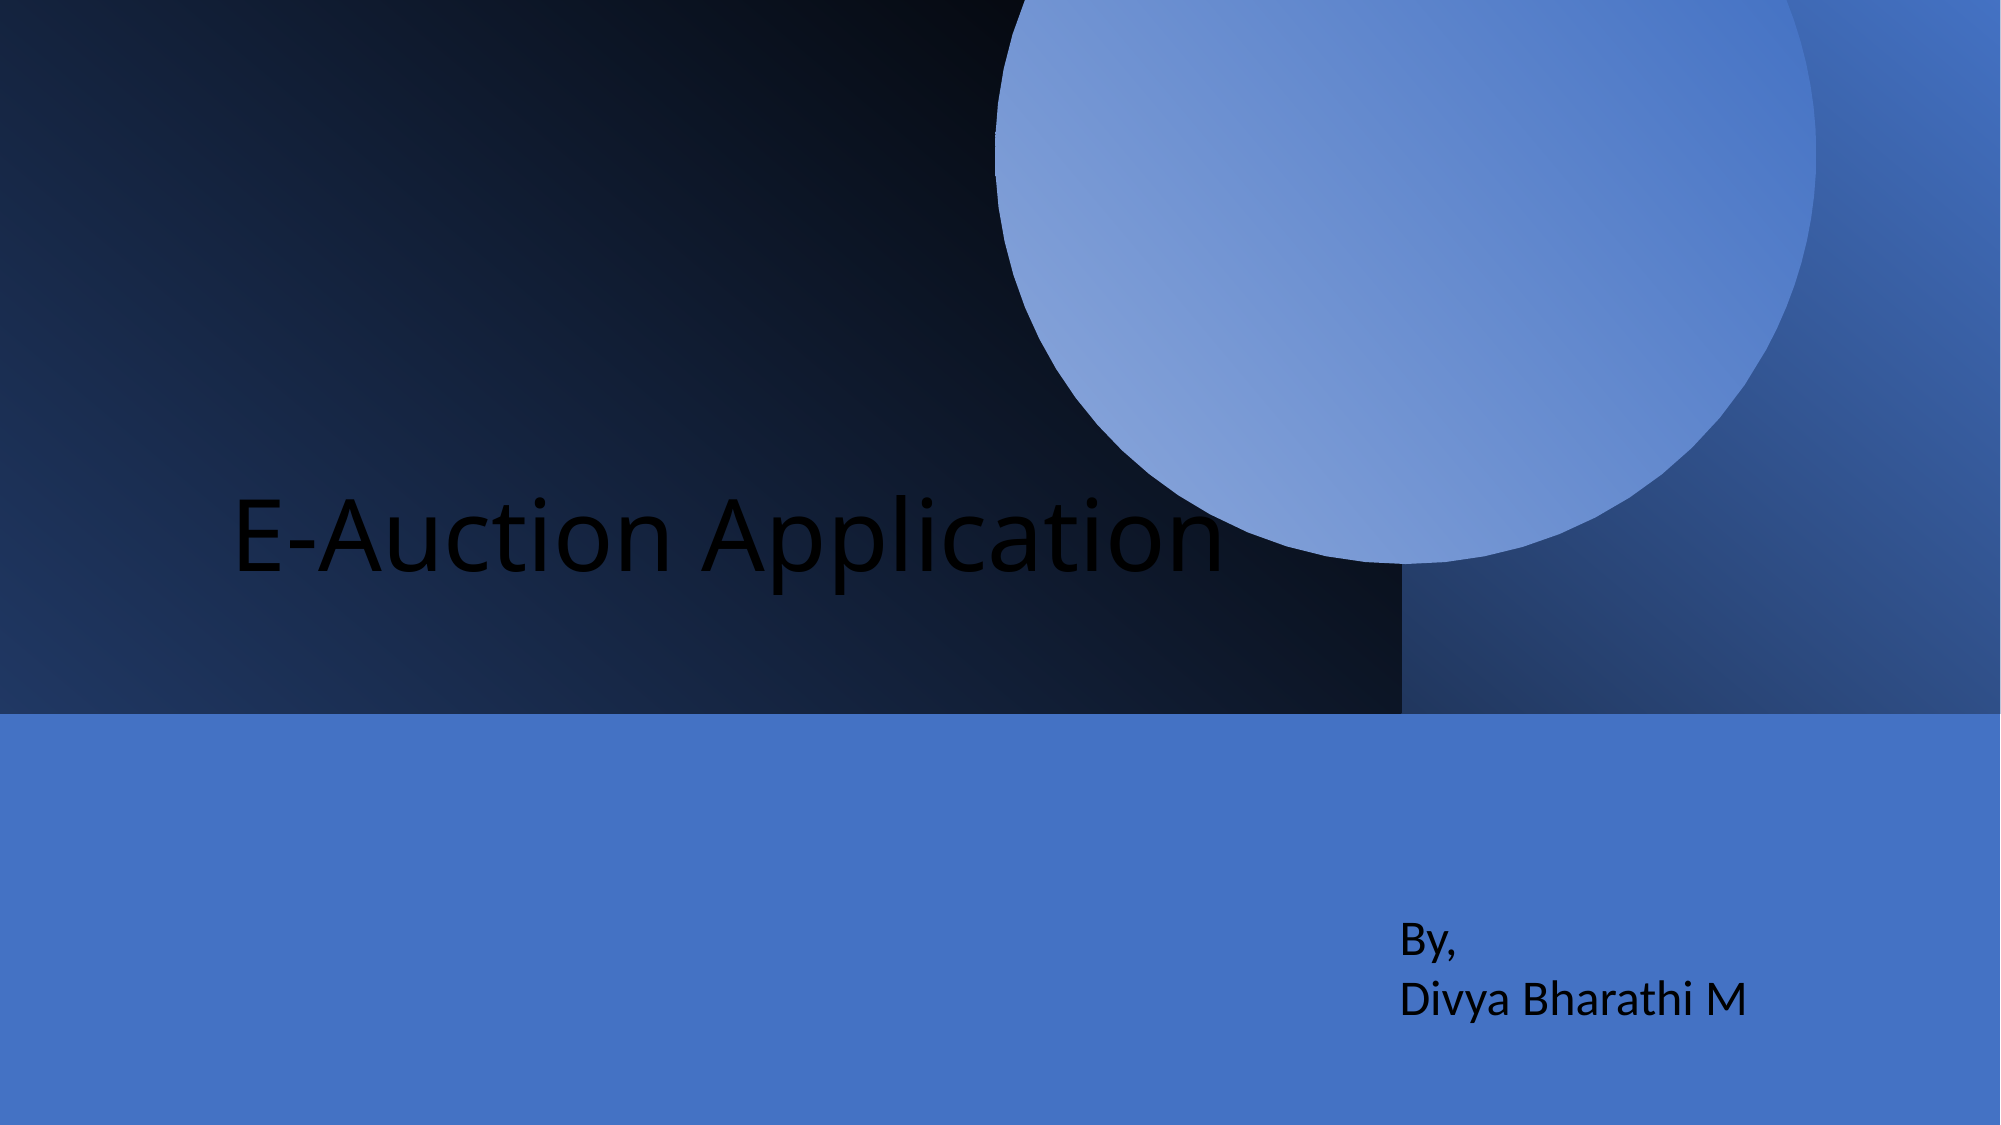

# E-Auction Application
By,
Divya Bharathi M